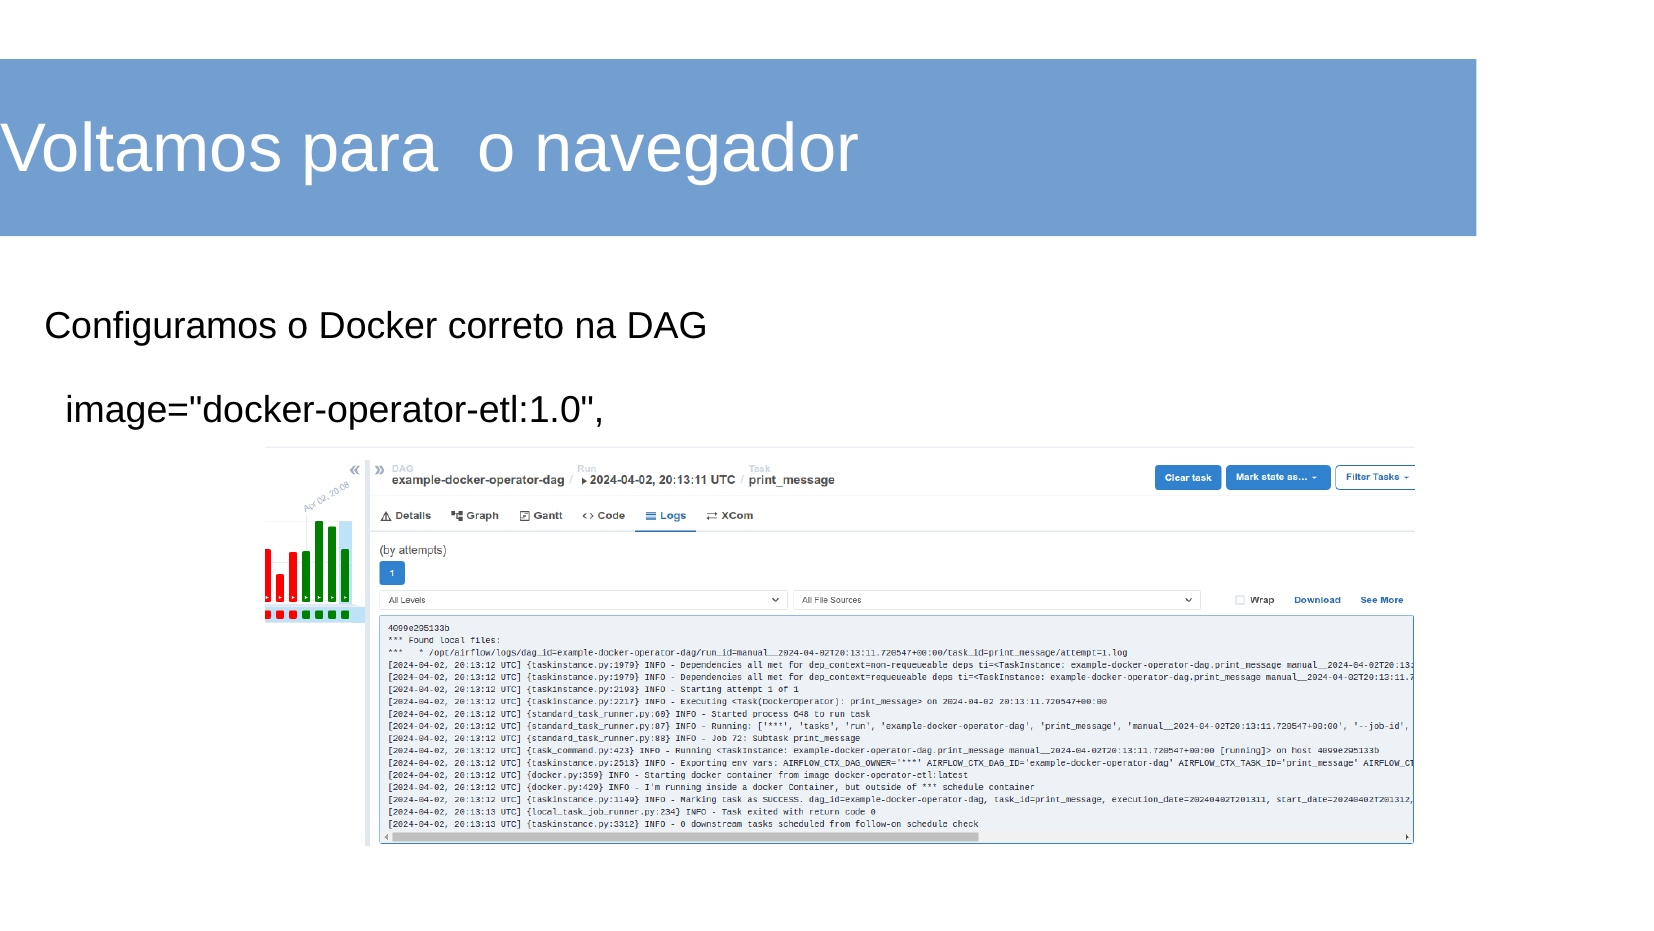

# Voltamos para o navegador
Configuramos o Docker correto na DAG
 image="docker-operator-etl:1.0",